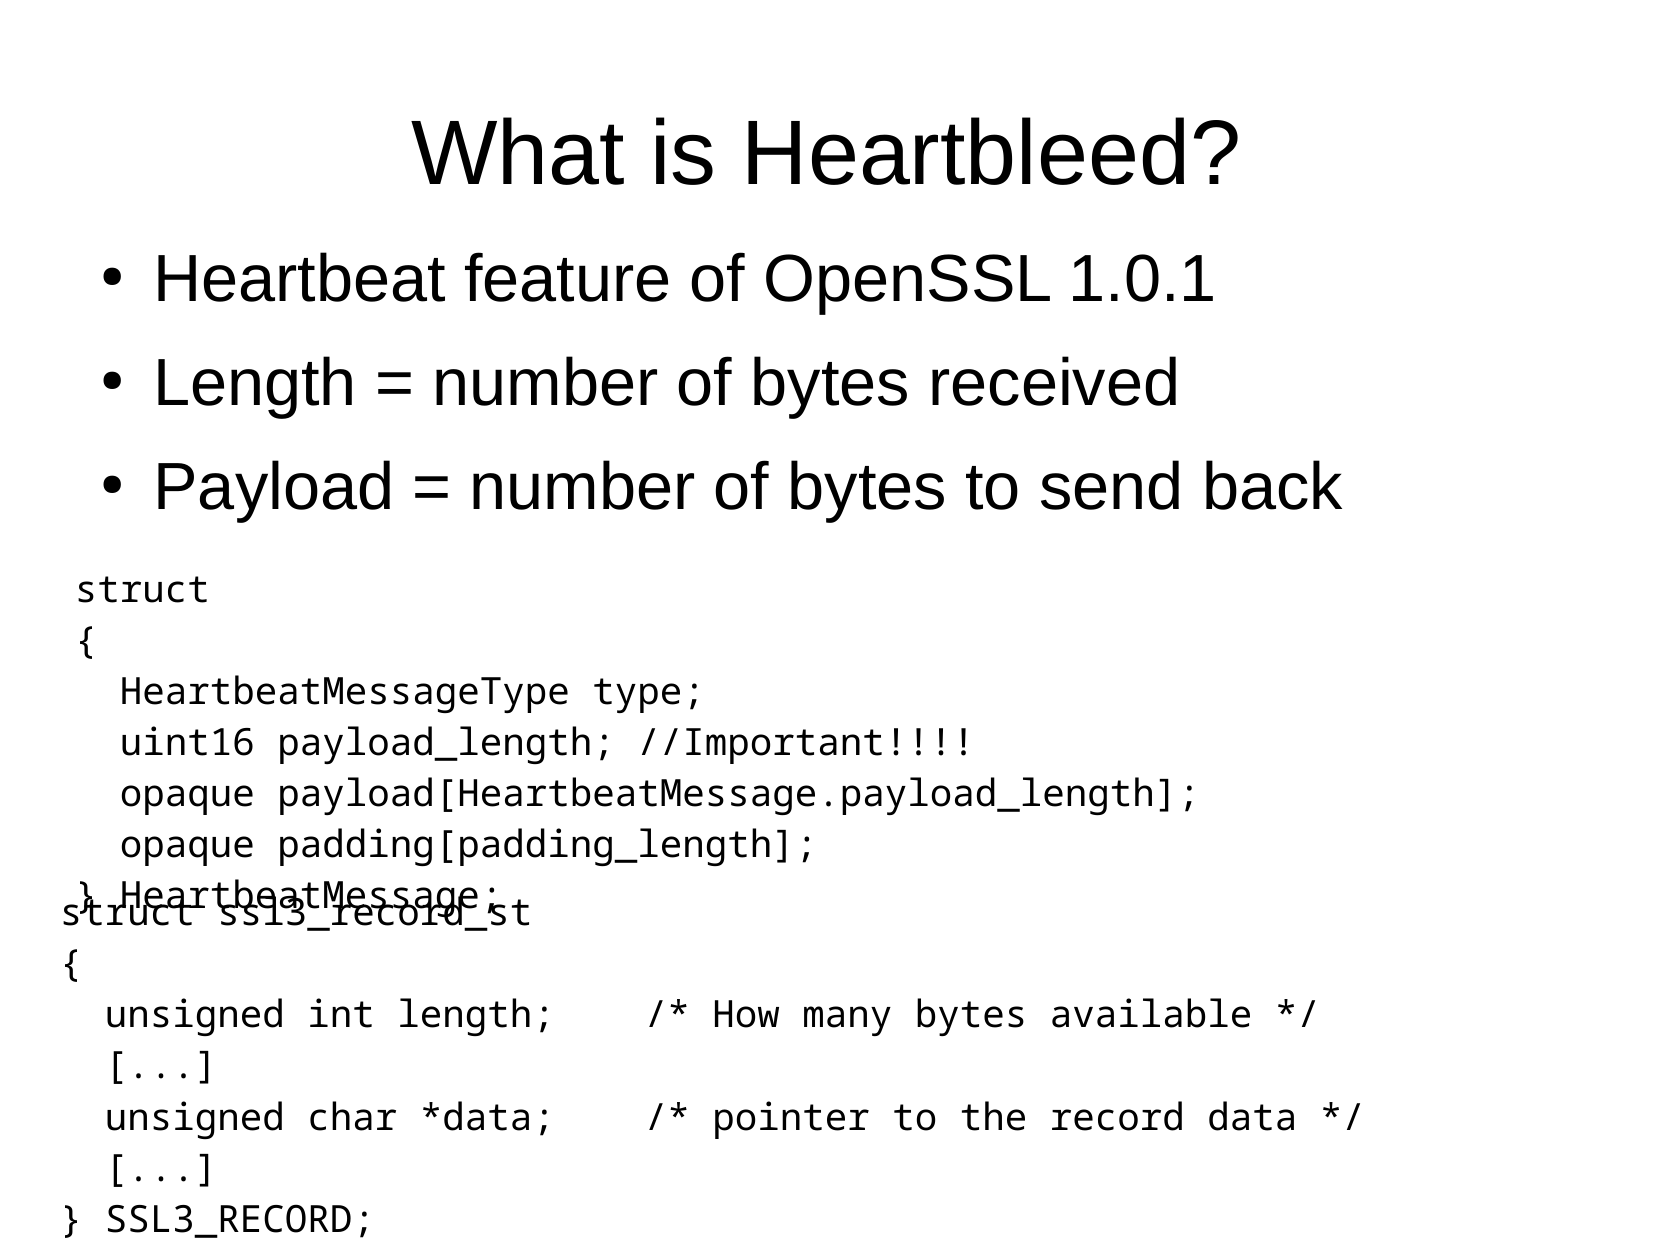

# What is Heartbleed?
Heartbeat feature of OpenSSL 1.0.1
Length = number of bytes received
Payload = number of bytes to send back
struct
{
 HeartbeatMessageType type;
 uint16 payload_length; //Important!!!!
 opaque payload[HeartbeatMessage.payload_length];
 opaque padding[padding_length];
} HeartbeatMessage;
struct ssl3_record_st
{
 unsigned int length; /* How many bytes available */
 [...]
 unsigned char *data; /* pointer to the record data */
 [...]
} SSL3_RECORD;